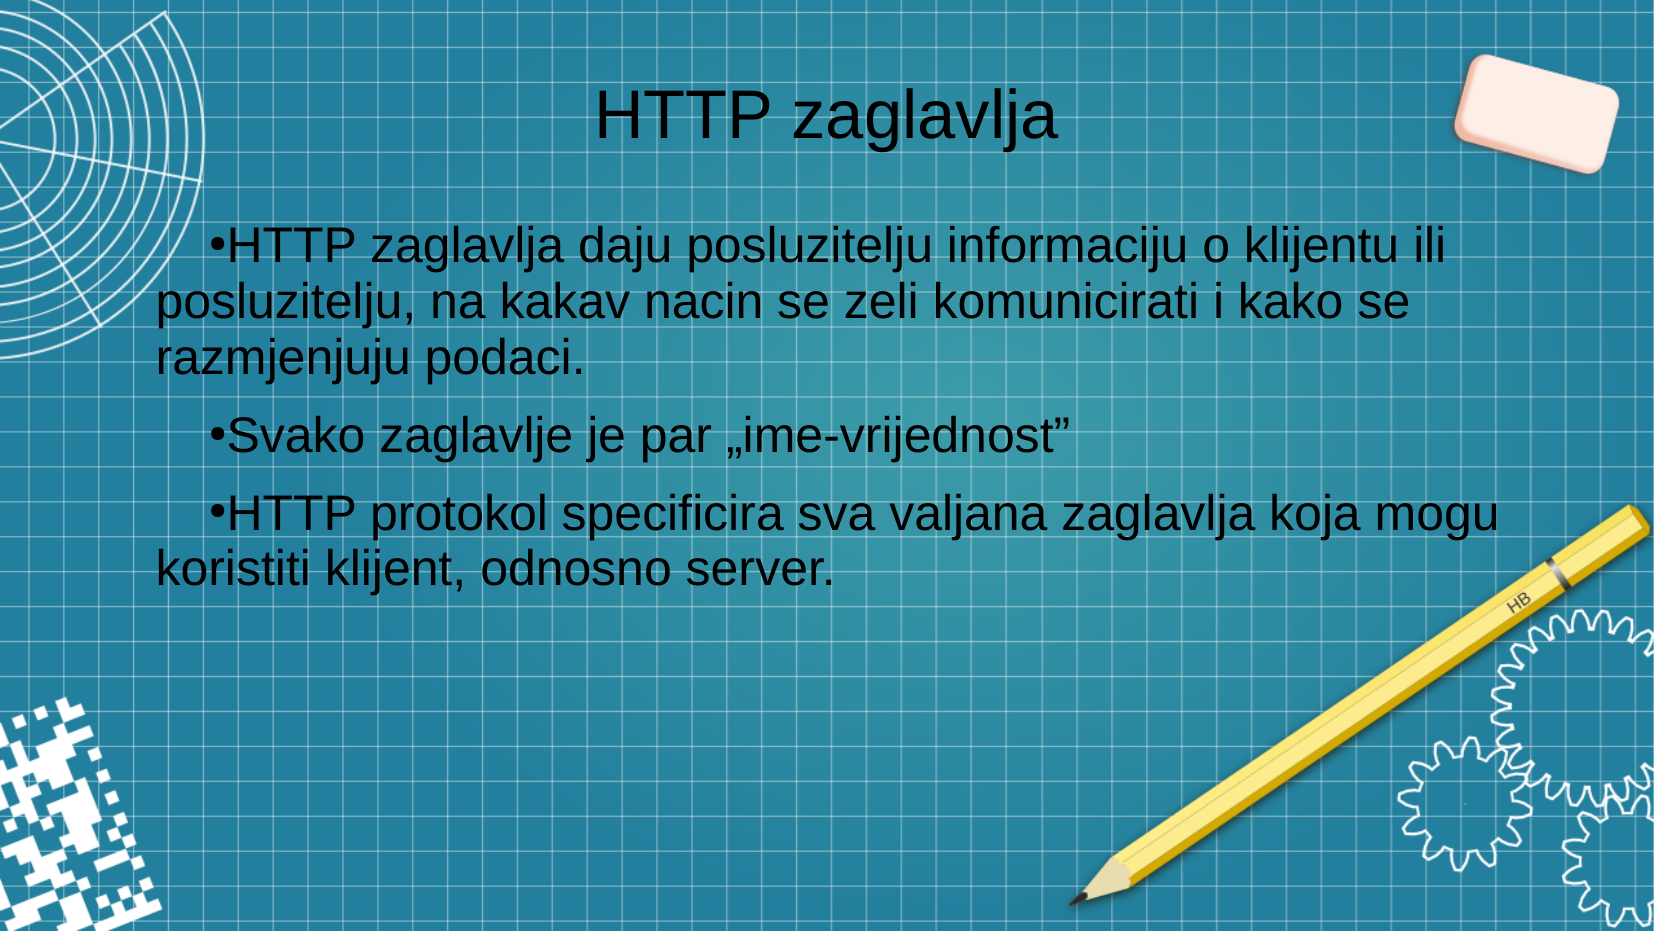

# HTTP zaglavlja
HTTP zaglavlja daju posluzitelju informaciju o klijentu ili posluzitelju, na kakav nacin se zeli komunicirati i kako se razmjenjuju podaci.
Svako zaglavlje je par „ime-vrijednost”
HTTP protokol specificira sva valjana zaglavlja koja mogu koristiti klijent, odnosno server.